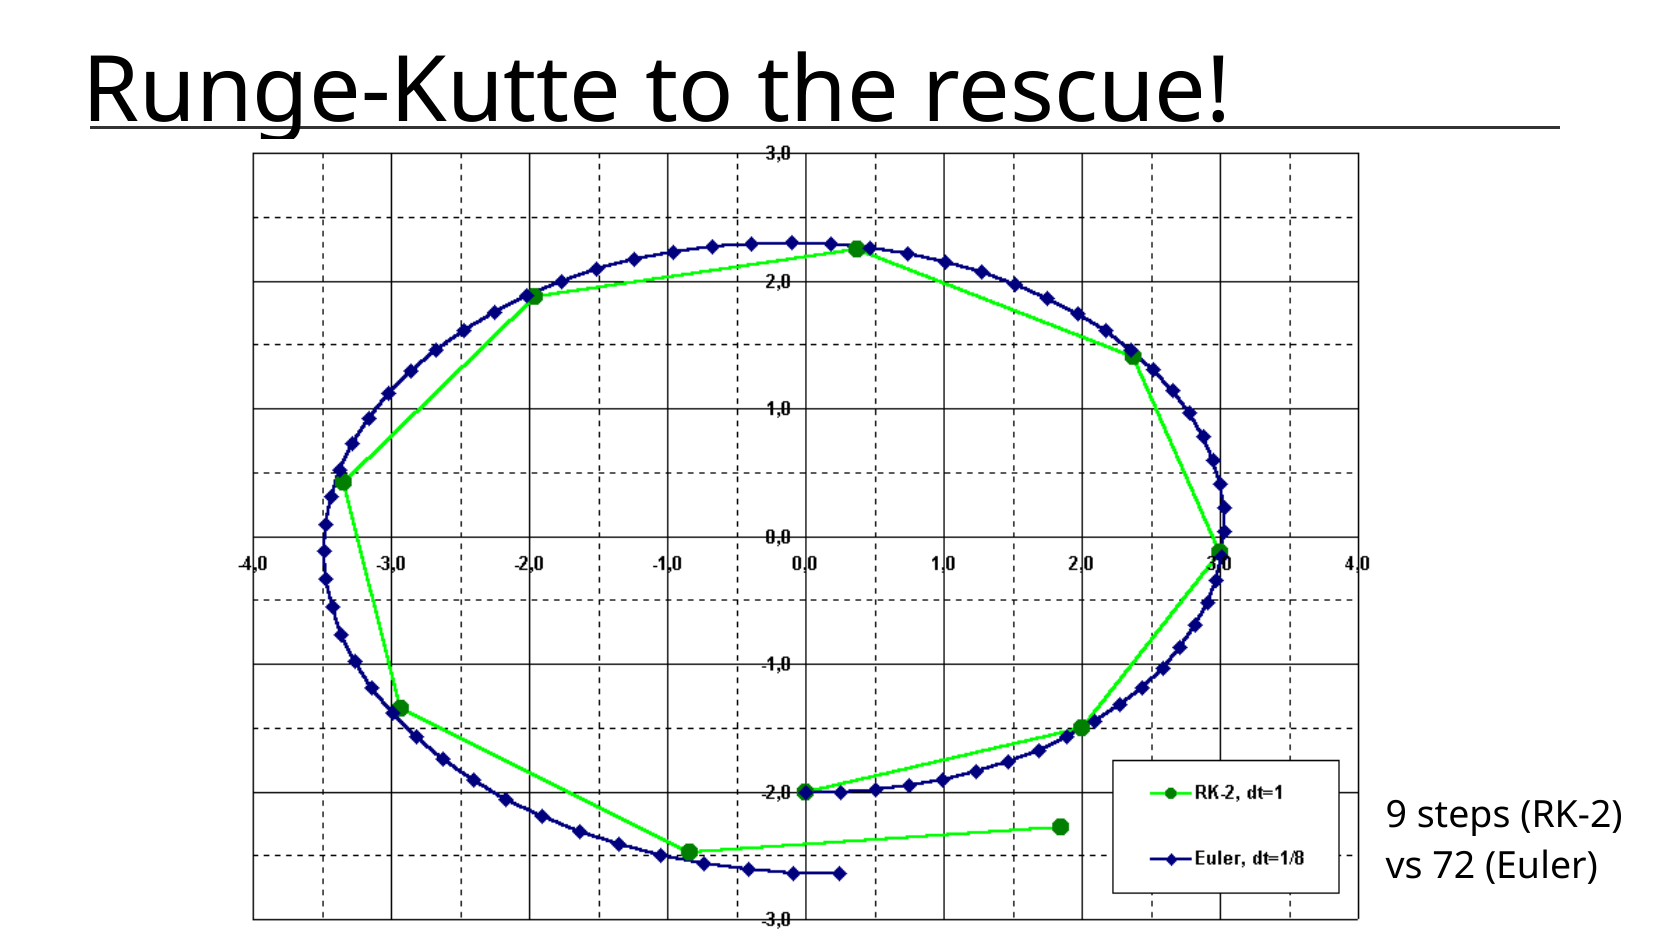

# Runge-Kutte to the rescue!
9 steps (RK-2) vs 72 (Euler)